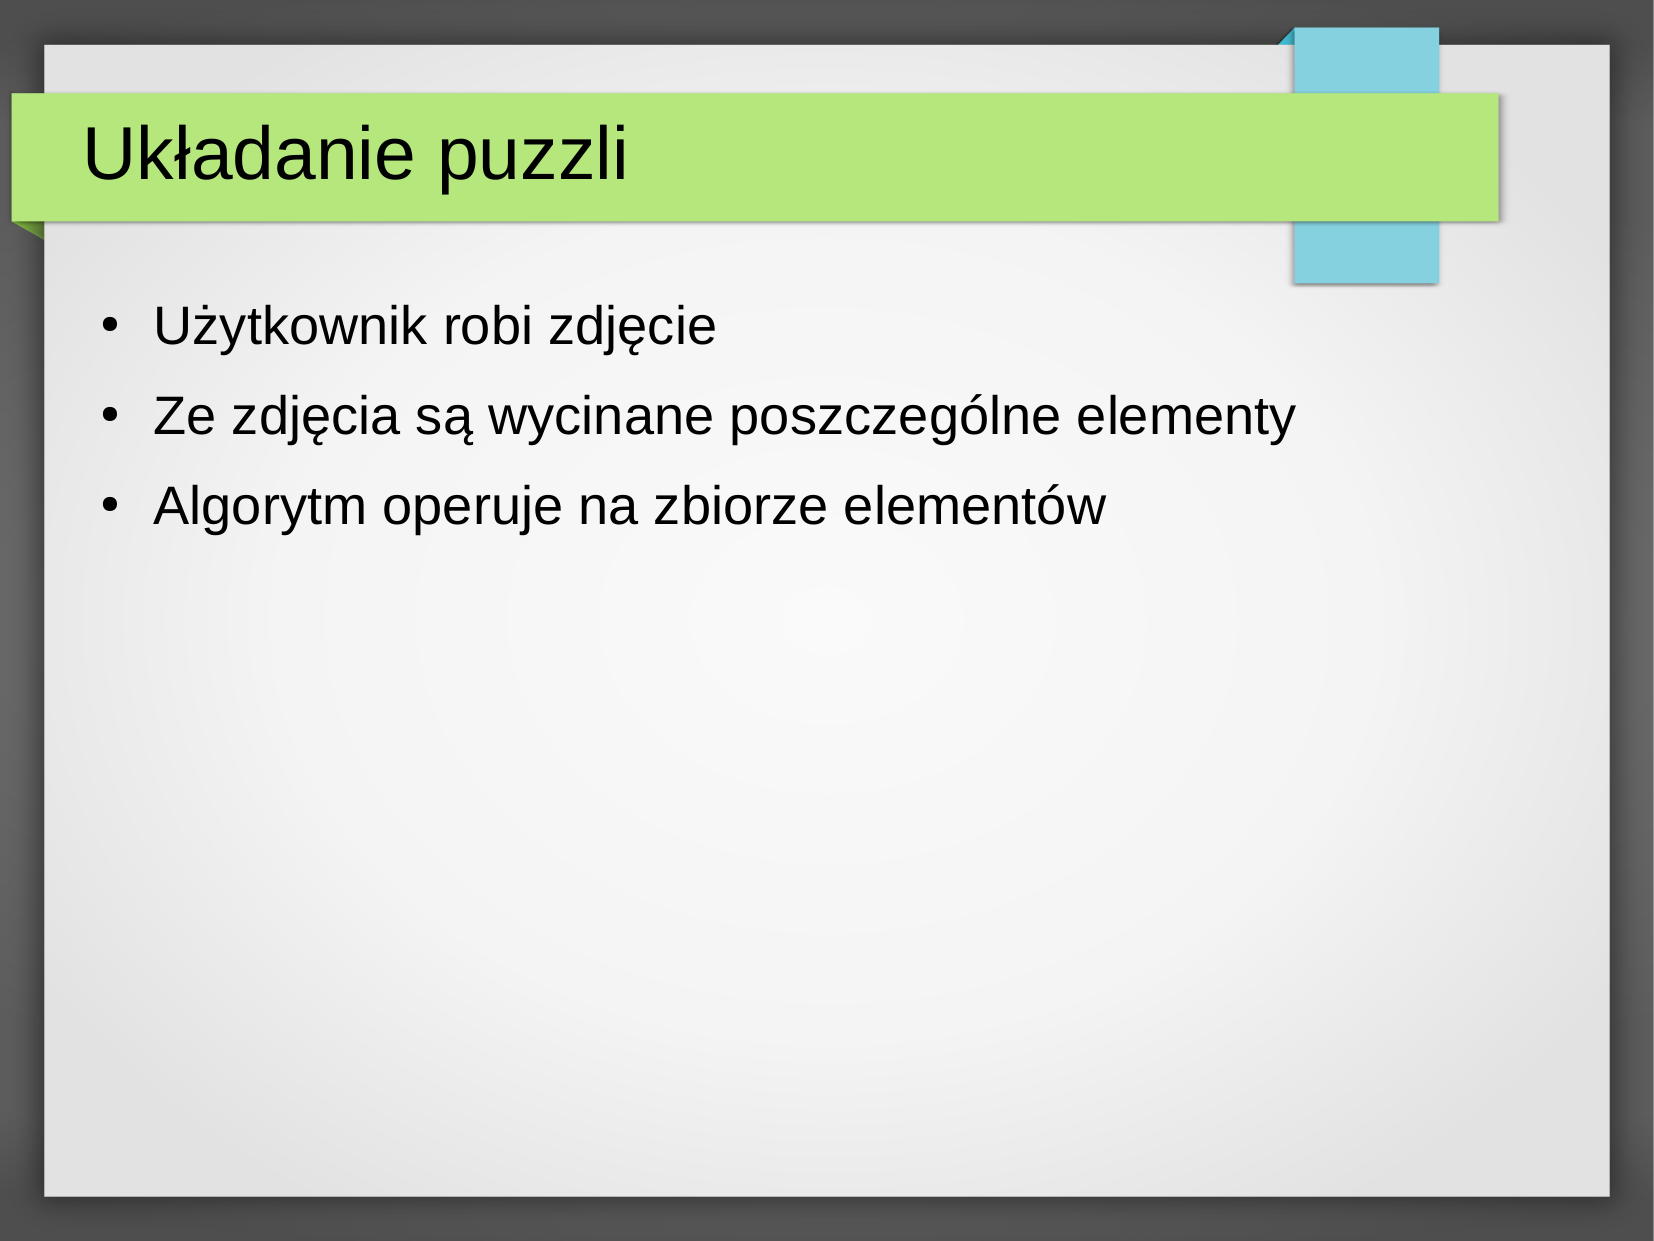

# Układanie puzzli
Użytkownik robi zdjęcie
Ze zdjęcia są wycinane poszczególne elementy
Algorytm operuje na zbiorze elementów